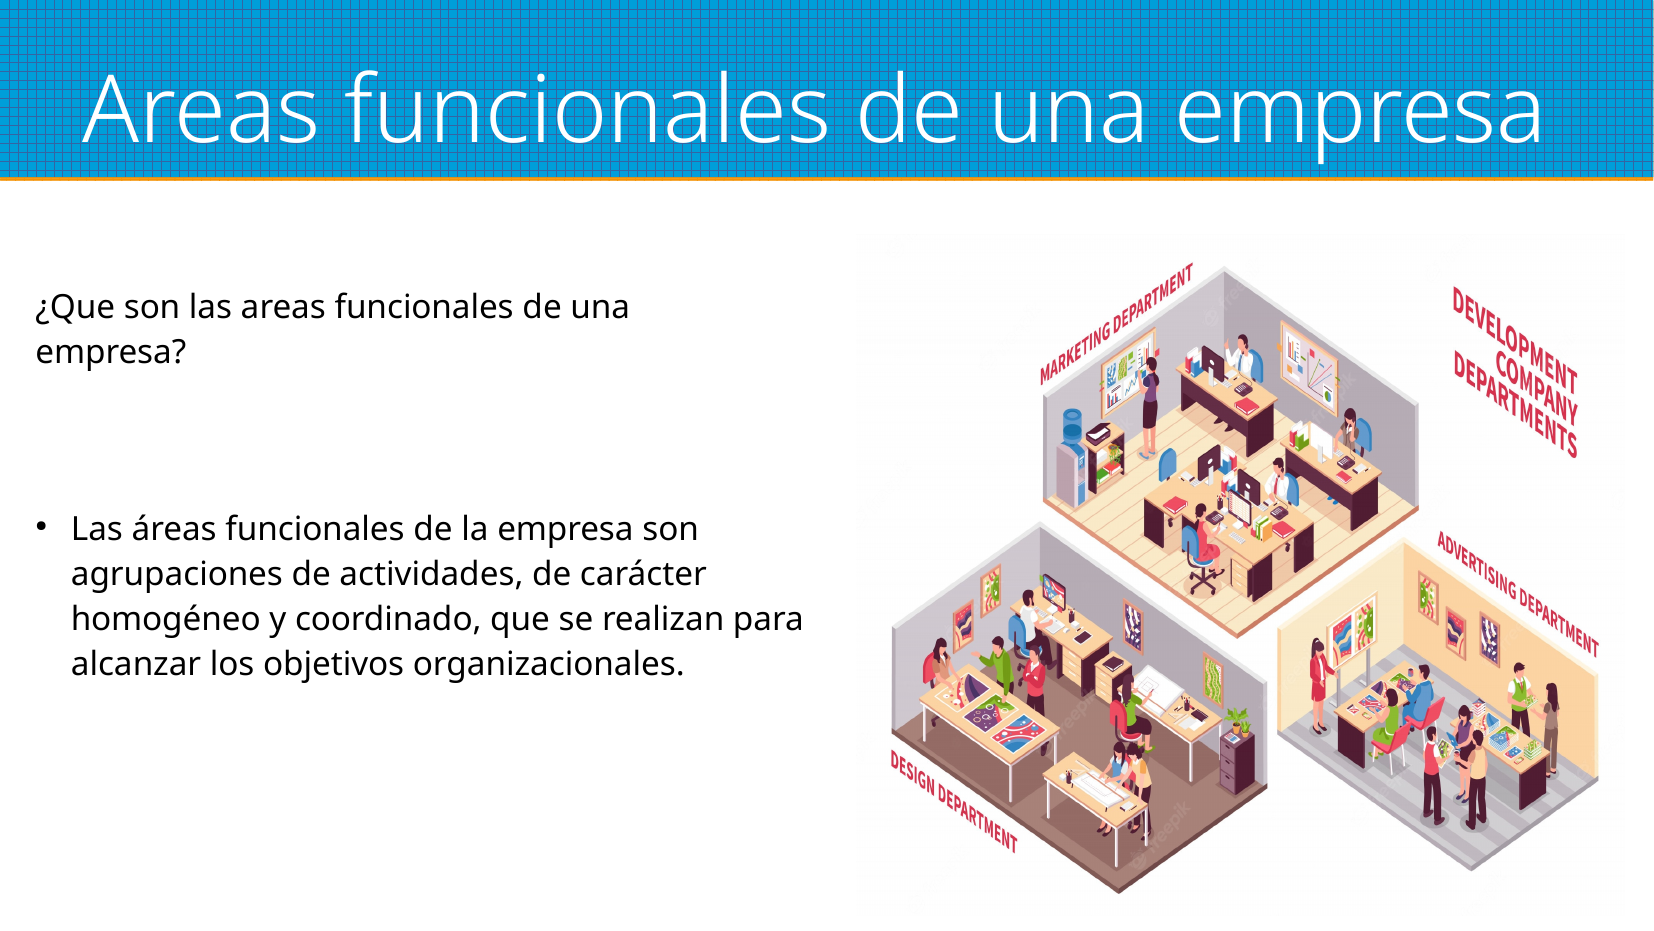

# Areas funcionales de una empresa
¿Que son las areas funcionales de una empresa?
Las áreas funcionales de la empresa son agrupaciones de actividades, de carácter homogéneo y coordinado, que se realizan para alcanzar los objetivos organizacionales.